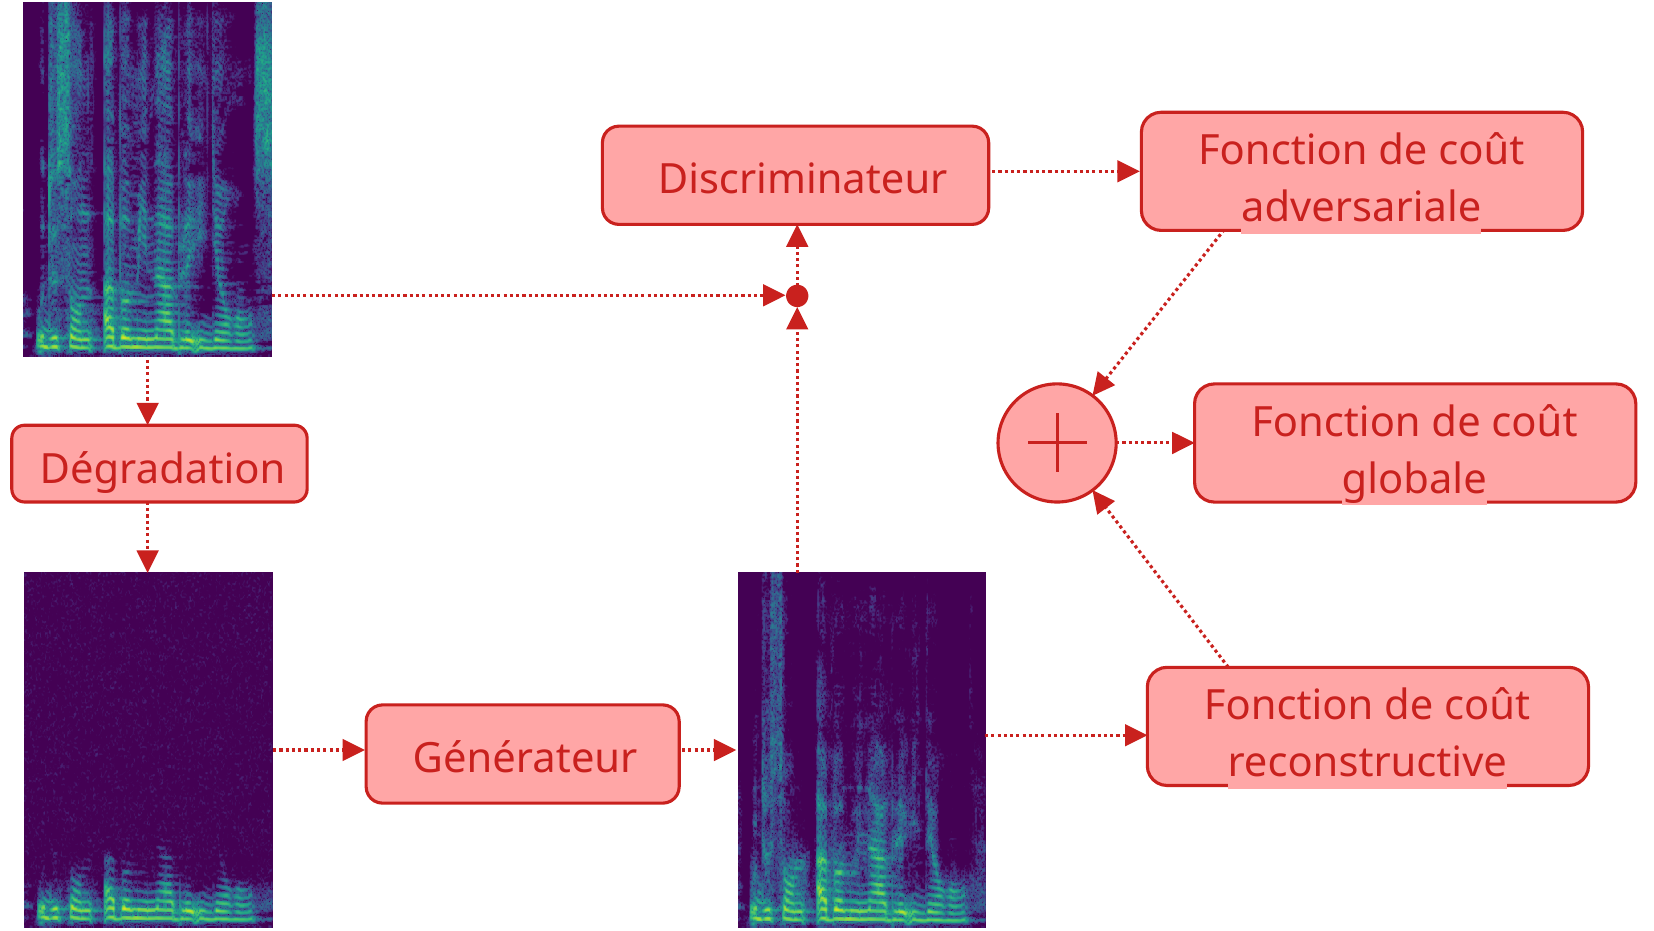

Fonction de coût adversariale
Discriminateur
Fonction de coût globale
Dégradation
Fonction de coût reconstructive
Générateur